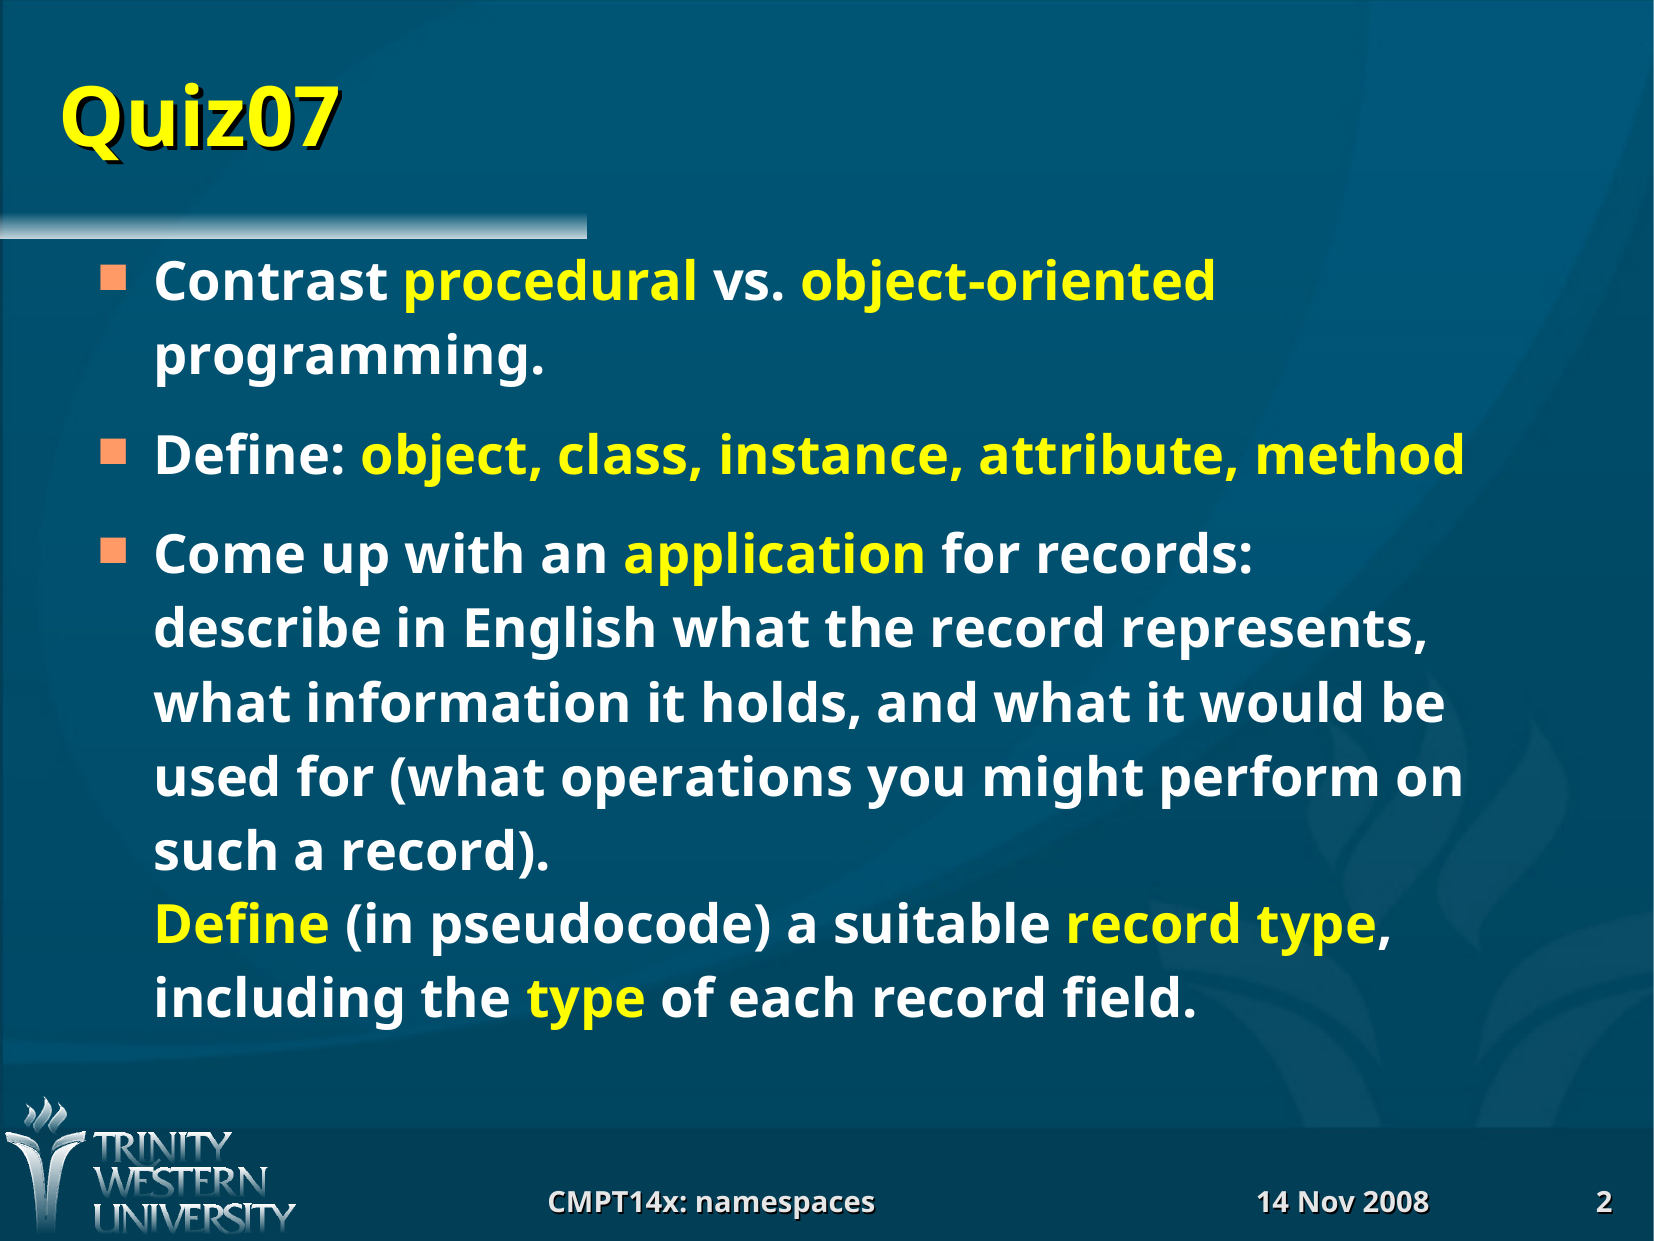

# Quiz07
Contrast procedural vs. object-oriented programming.
Define: object, class, instance, attribute, method
Come up with an application for records:
describe in English what the record represents, what information it holds, and what it would be used for (what operations you might perform on such a record).
Define (in pseudocode) a suitable record type, including the type of each record field.
CMPT14x: namespaces
14 Nov 2008
2